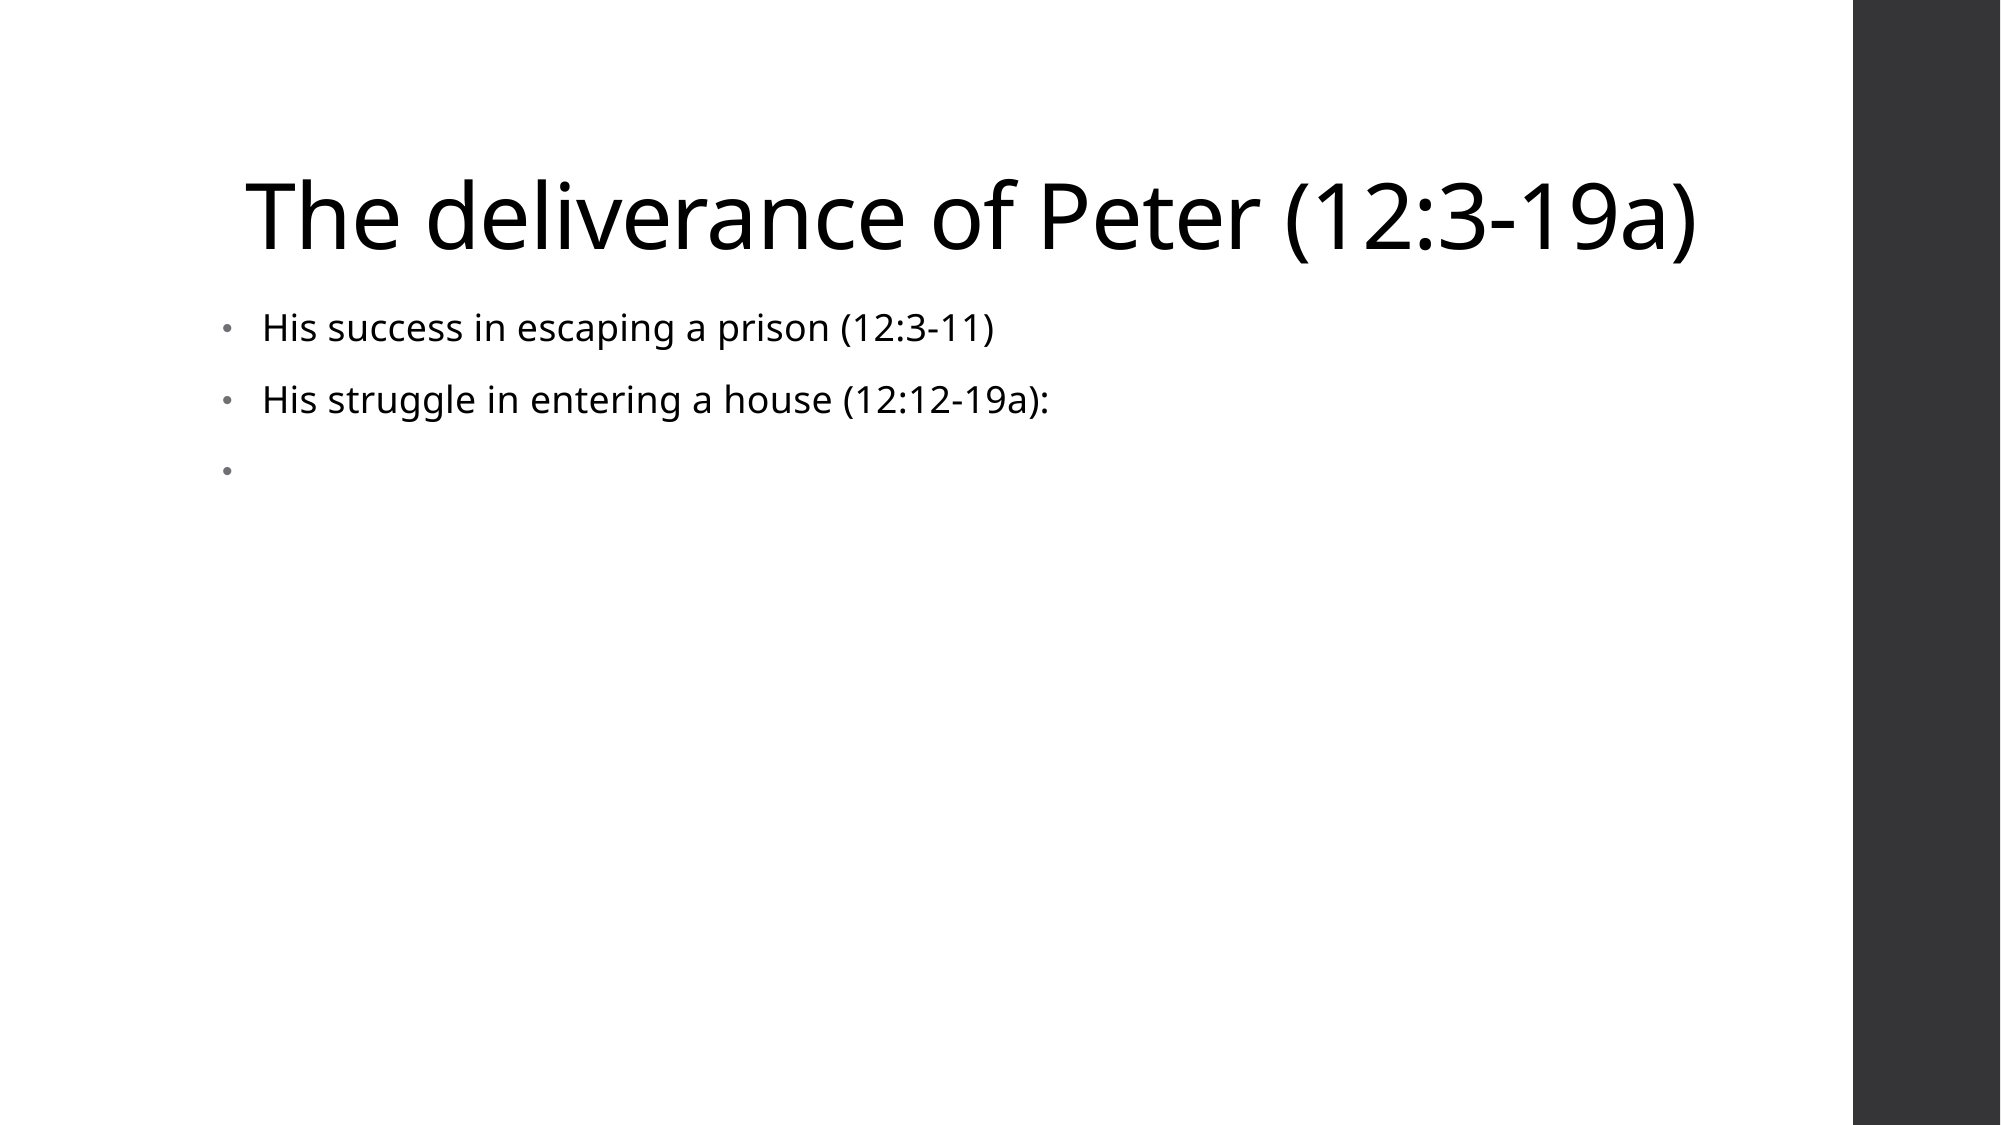

# The deliverance of Peter (12:3-19a)
 His success in escaping a prison (12:3-11)
 His struggle in entering a house (12:12-19a):